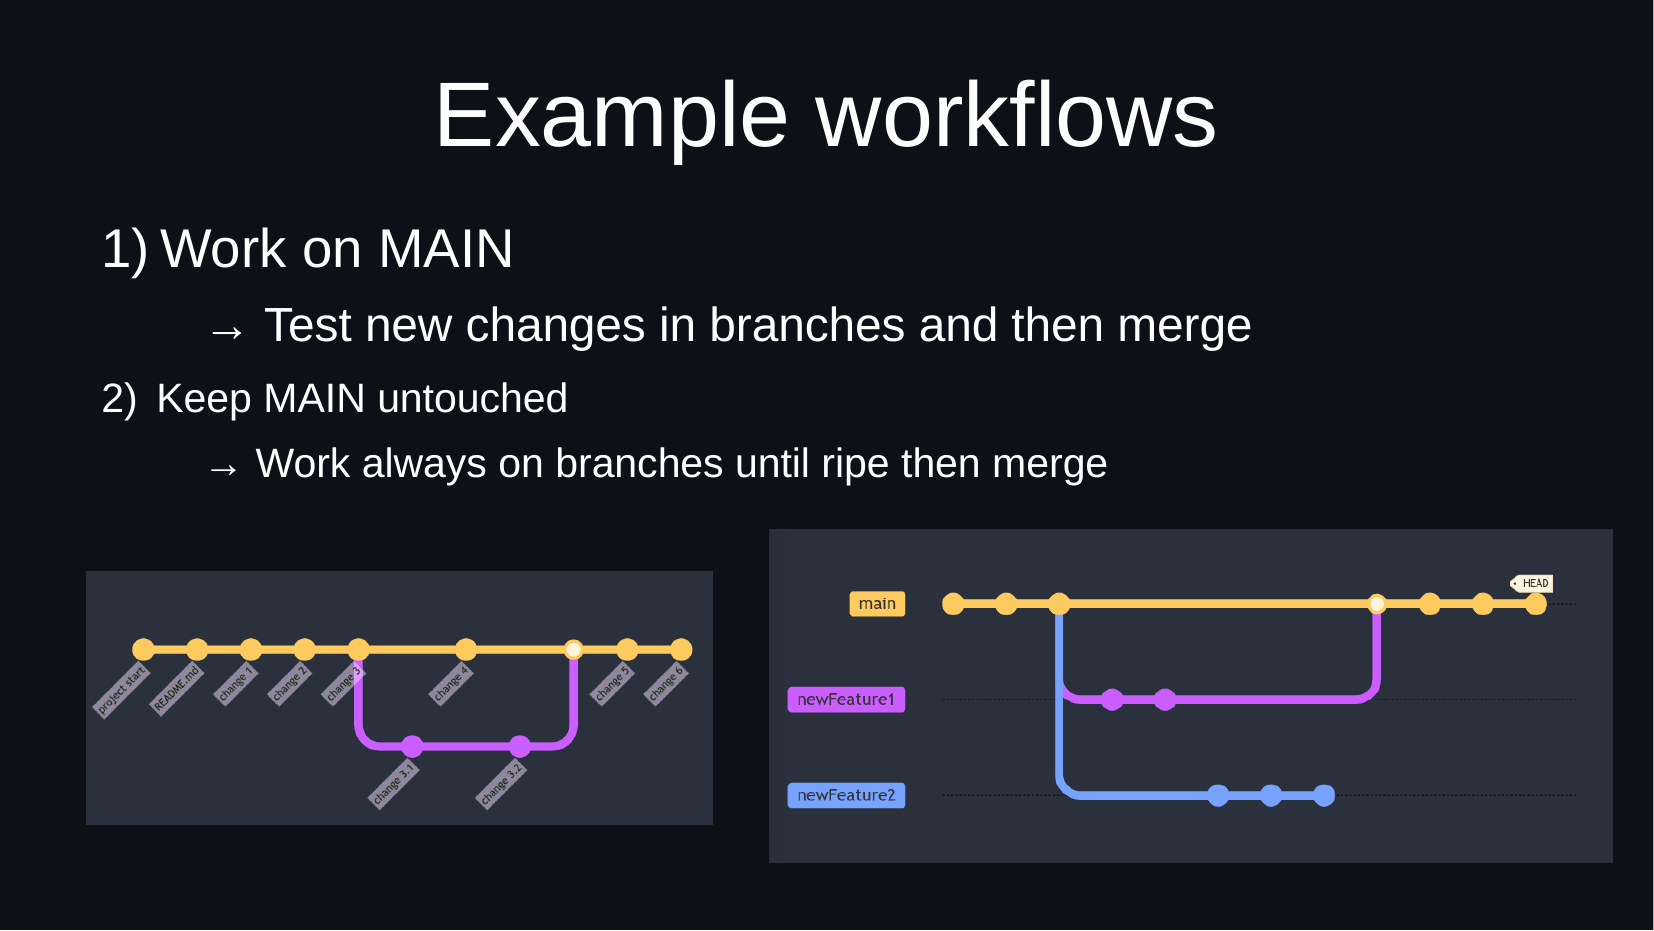

# Example workflows
 Work on MAIN
→ Test new changes in branches and then merge
 Keep MAIN untouched
→ Work always on branches until ripe then merge